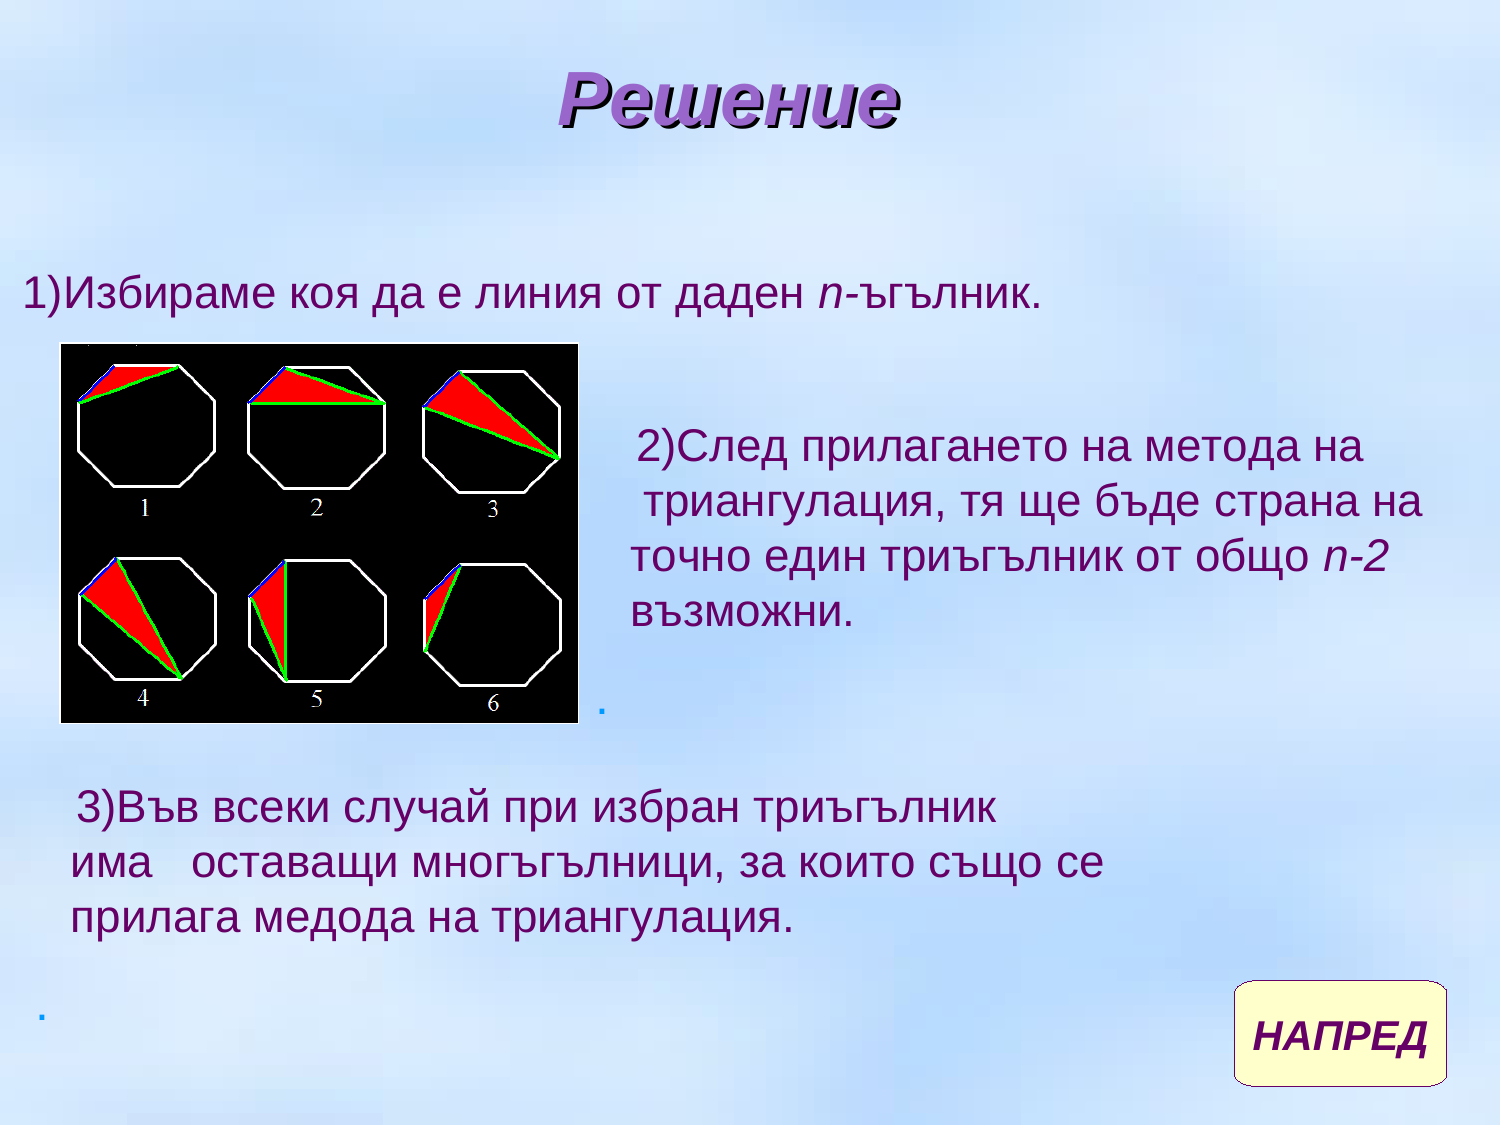

# Решение
1)Избираме коя да е линия от даден n-ъгълник.
2)След прилагането на метода на триангулация, тя ще бъде страна на точно един триъгълник от общо n-2 възможни.
.
3)Във всеки случай при избран триъгълник има оставащи многъгълници, за които също се прилага медода на триангулация.
.
НАПРЕД